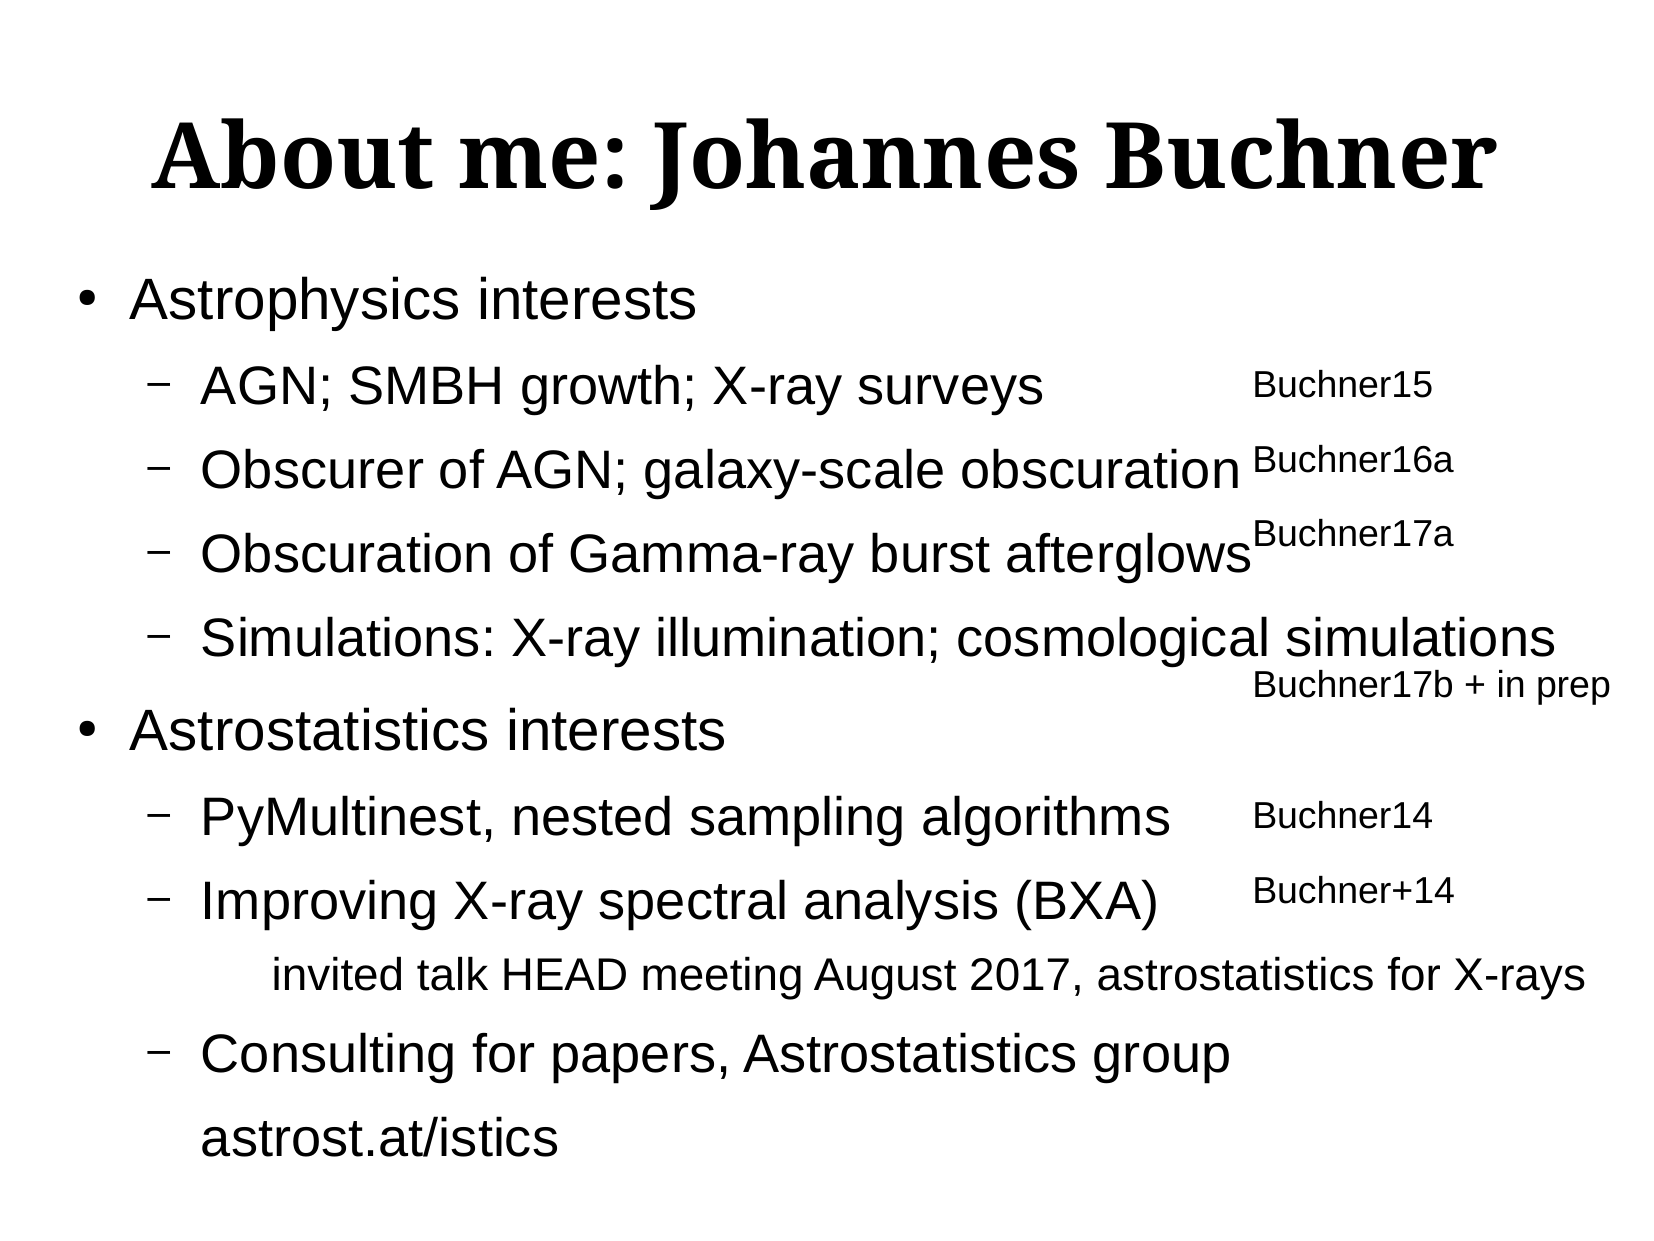

# About me: Johannes Buchner
Astrophysics interests
AGN; SMBH growth; X-ray surveys
Obscurer of AGN; galaxy-scale obscuration
Obscuration of Gamma-ray burst afterglows
Simulations: X-ray illumination; cosmological simulations
Astrostatistics interests
PyMultinest, nested sampling algorithms
Improving X-ray spectral analysis (BXA)
invited talk HEAD meeting August 2017, astrostatistics for X-rays
Consulting for papers, Astrostatistics group
astrost.at/istics
Buchner15
Buchner16a
Buchner17a
Buchner17b + in prep
Buchner14
Buchner+14